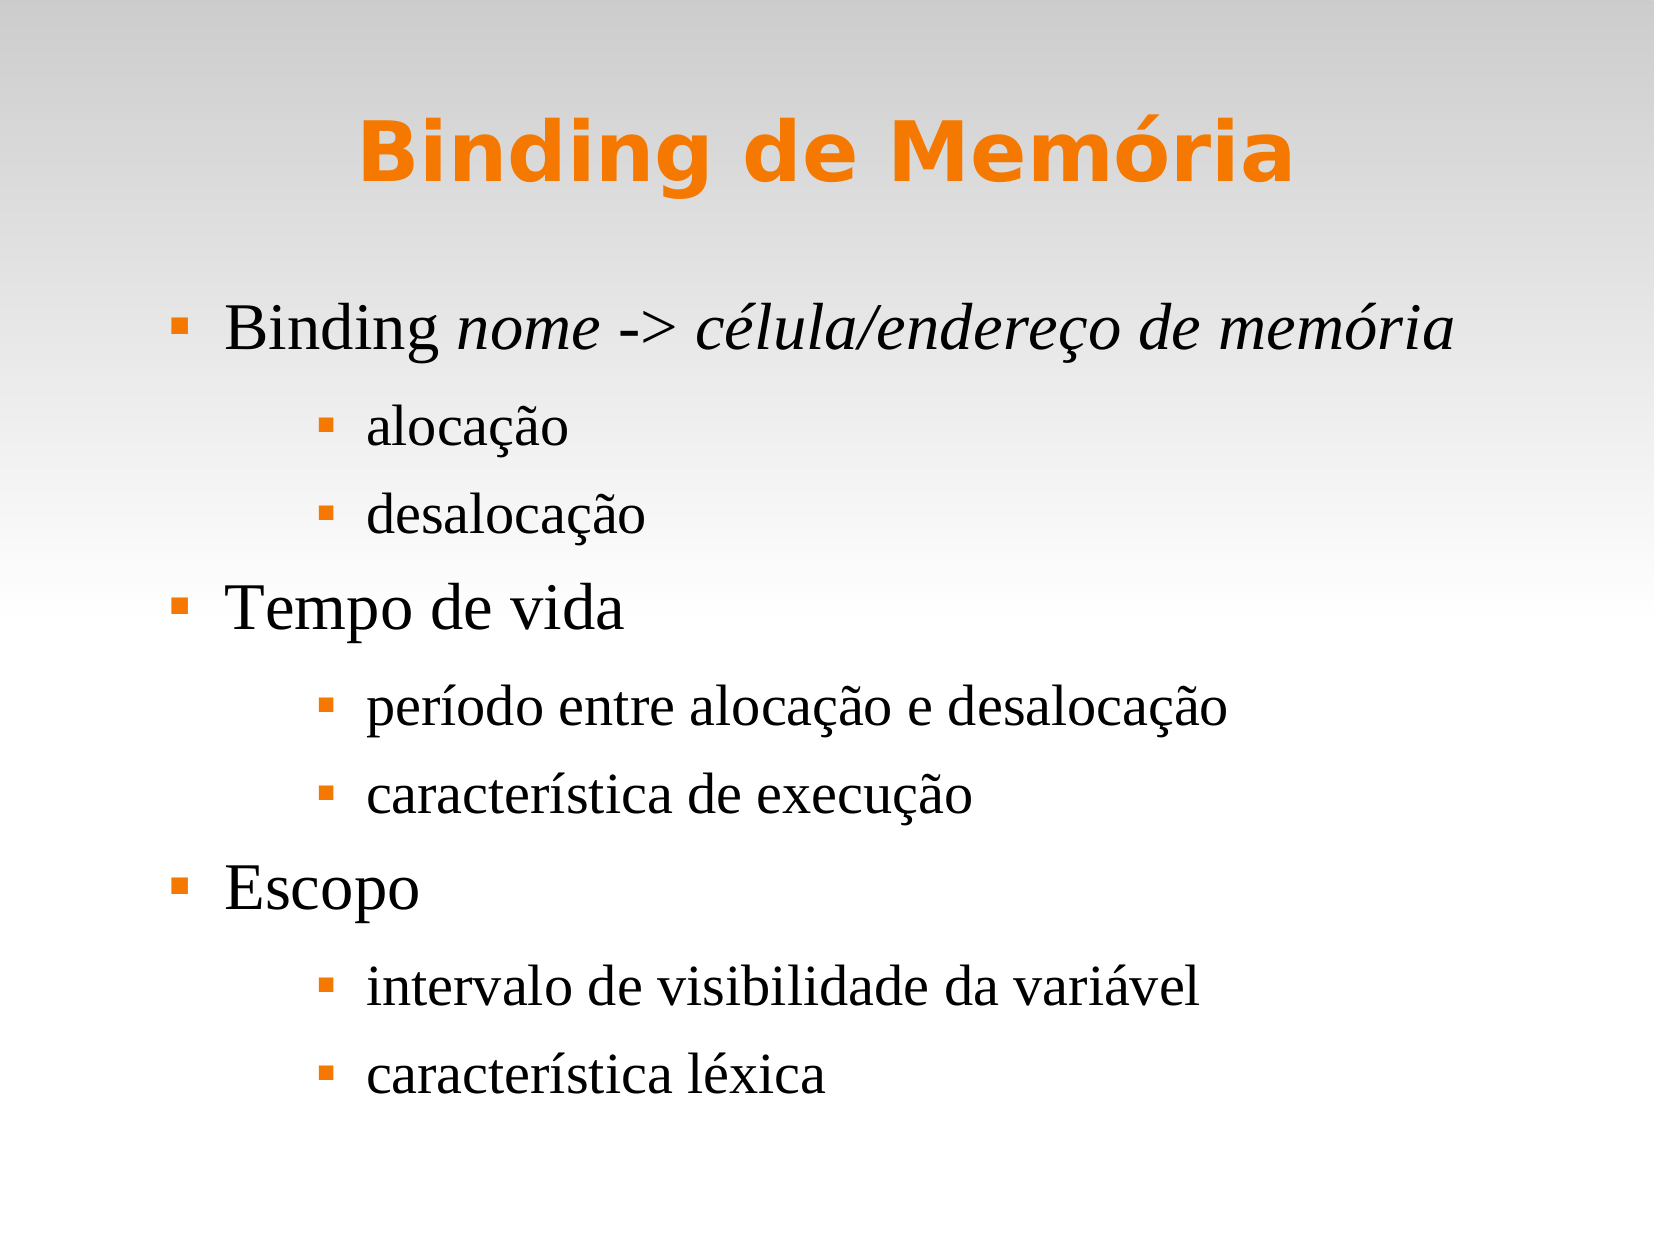

# Binding de Memória
Binding nome -> célula/endereço de memória
alocação
desalocação
Tempo de vida
período entre alocação e desalocação
característica de execução
Escopo
intervalo de visibilidade da variável
característica léxica